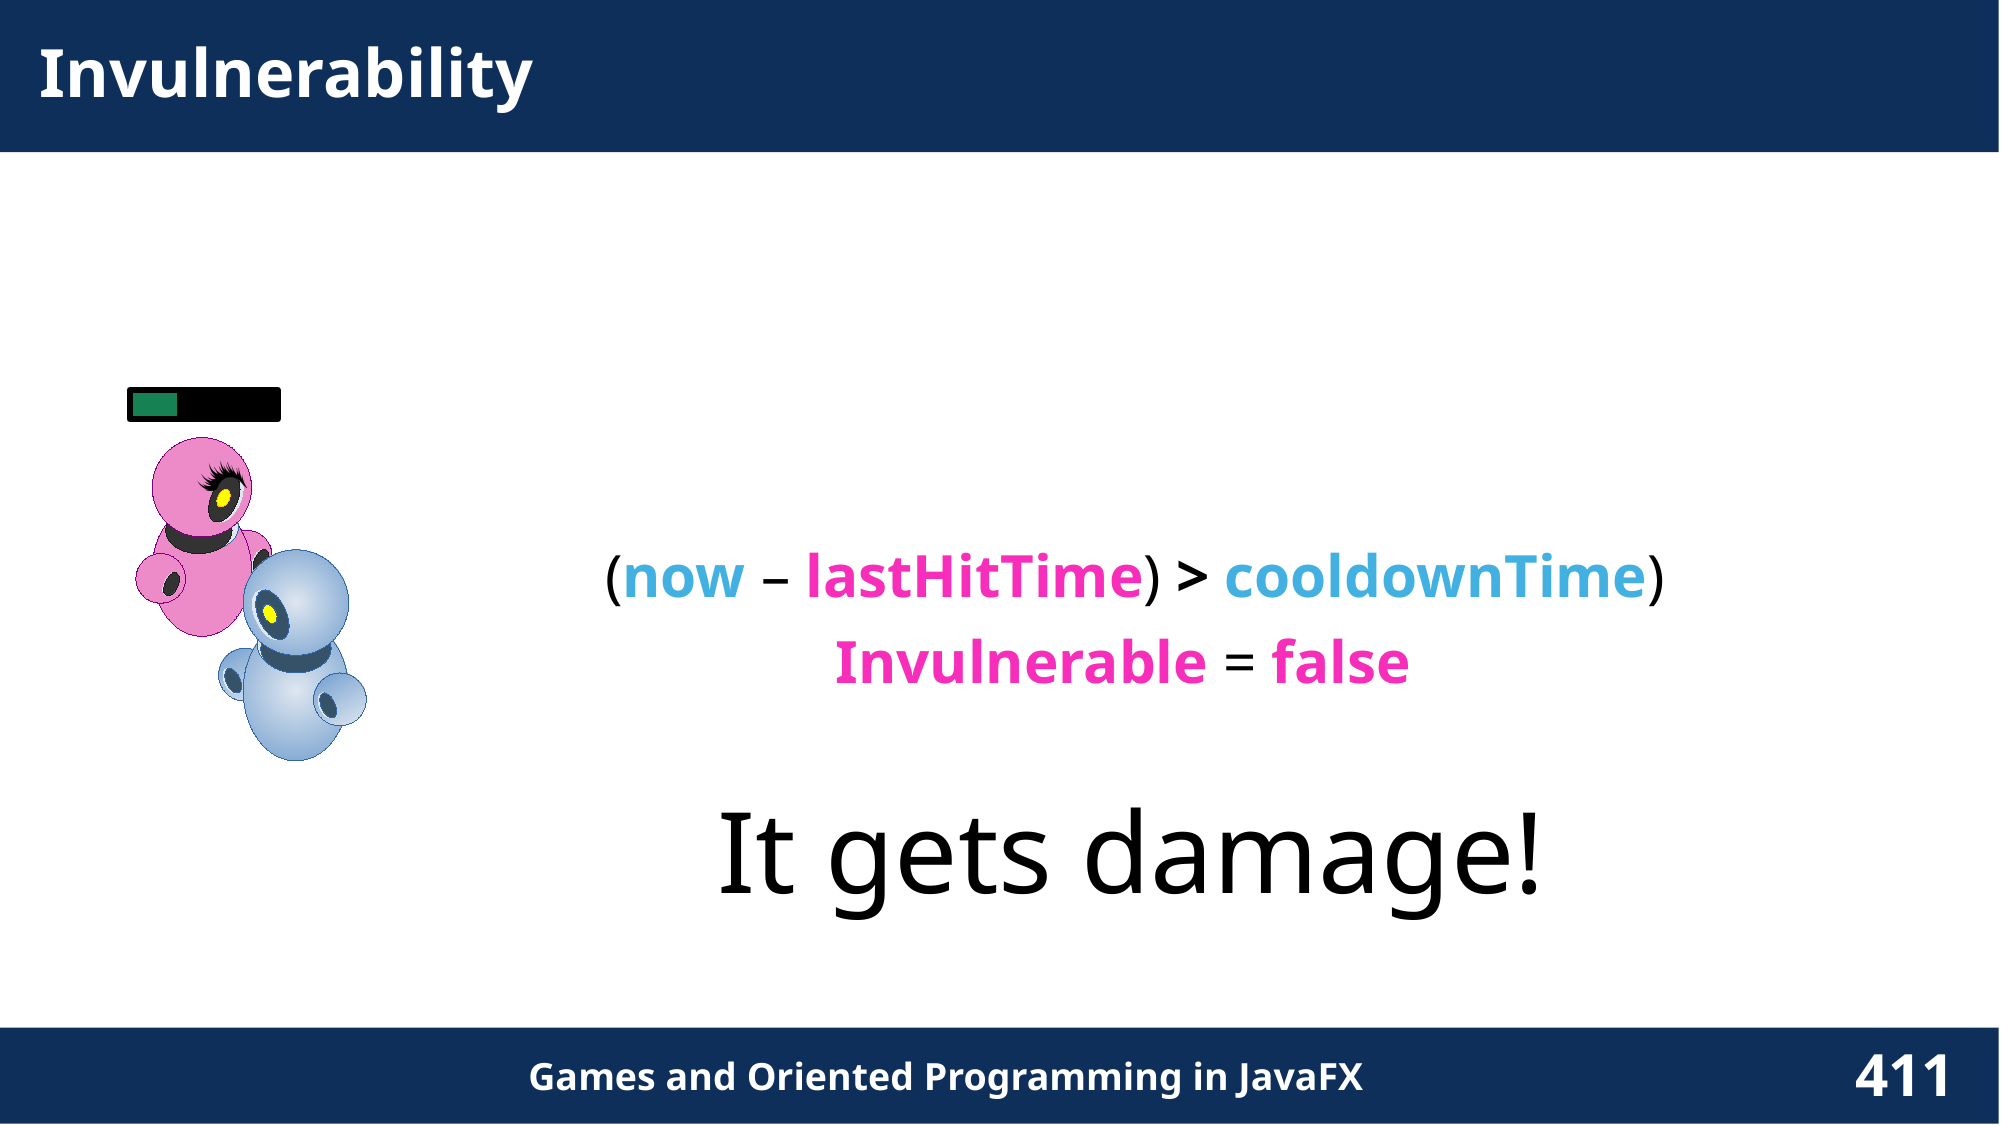

Invulnerability
(now – lastHitTime) > cooldownTime)
Invulnerable = false
It gets damage!